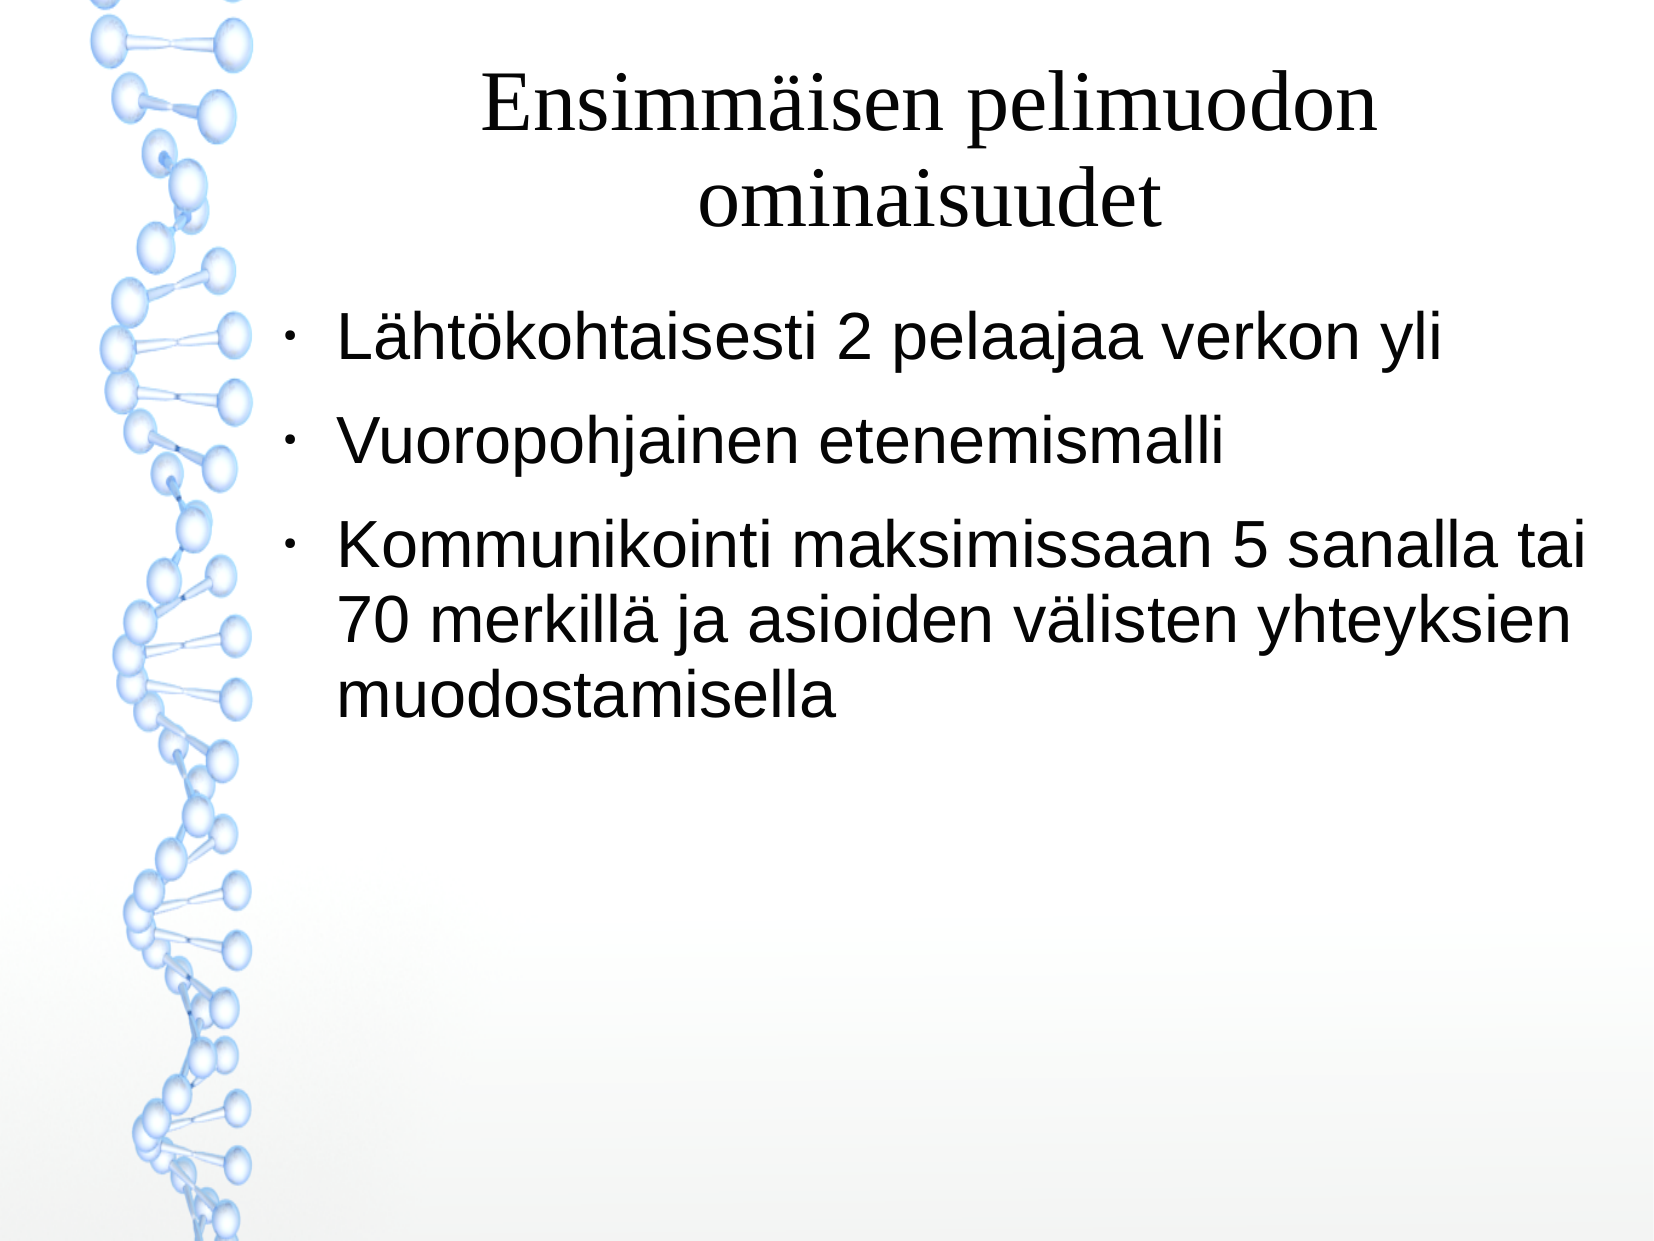

# Ensimmäisen pelimuodon ominaisuudet
Lähtökohtaisesti 2 pelaajaa verkon yli
Vuoropohjainen etenemismalli
Kommunikointi maksimissaan 5 sanalla tai 70 merkillä ja asioiden välisten yhteyksien muodostamisella